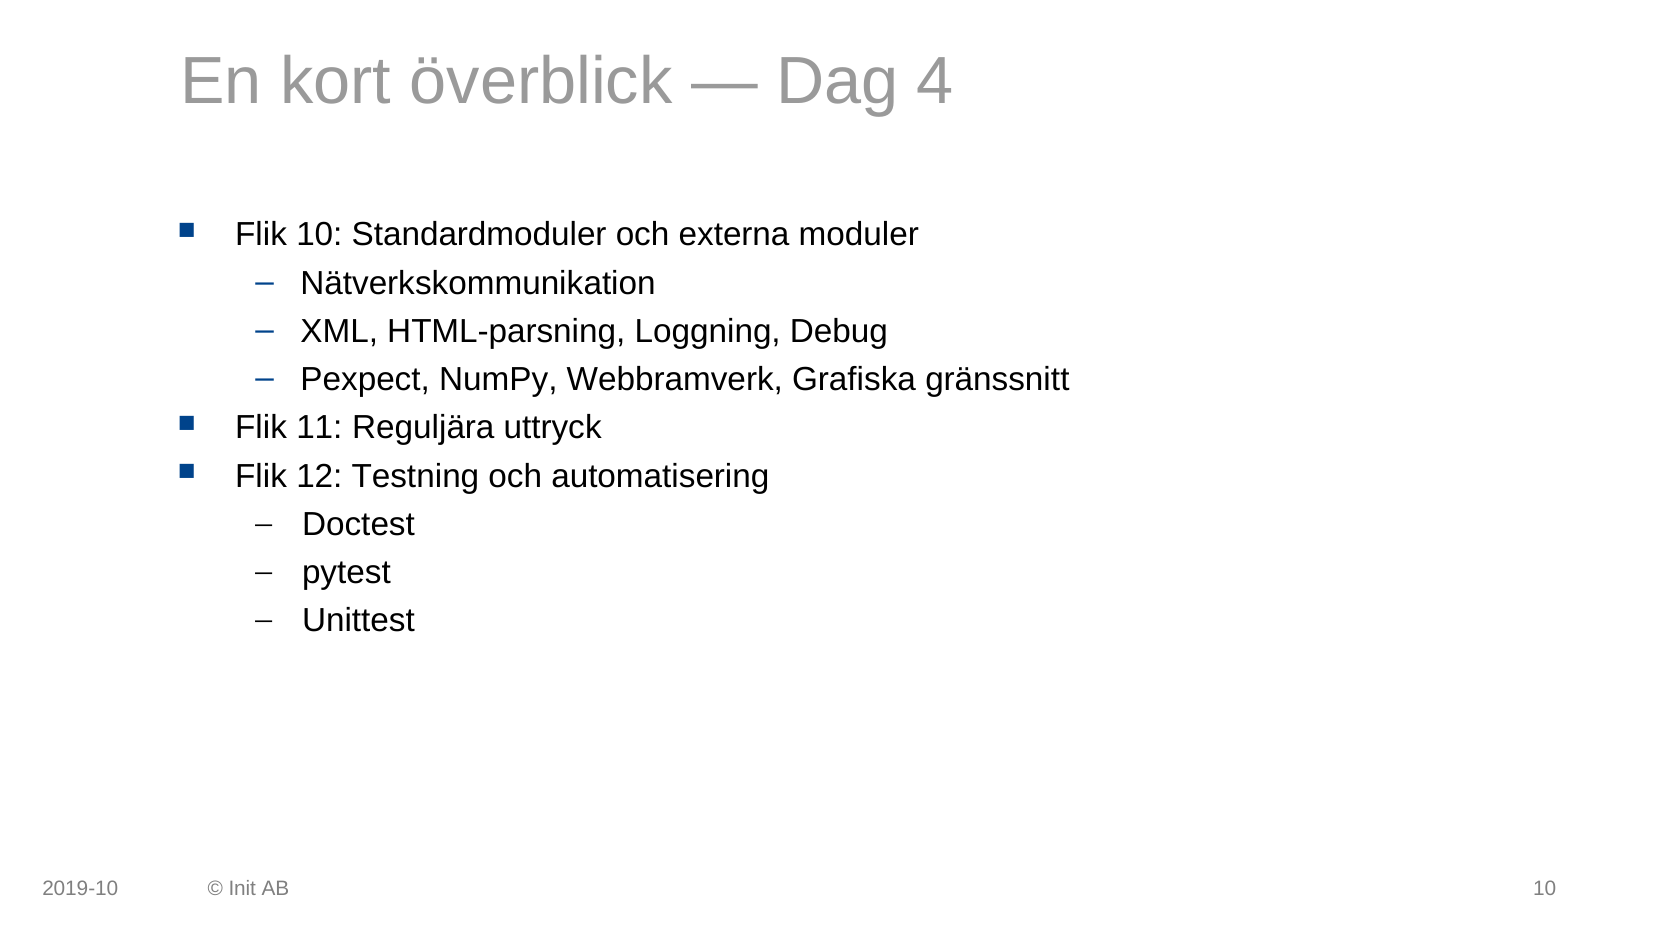

En kort överblick — Dag 4
Flik 10: Standardmoduler och externa moduler
Nätverkskommunikation
XML, HTML-parsning, Loggning, Debug
Pexpect, NumPy, Webbramverk, Grafiska gränssnitt
Flik 11: Reguljära uttryck
Flik 12: Testning och automatisering
Doctest
pytest
Unittest
2019-10
© Init AB